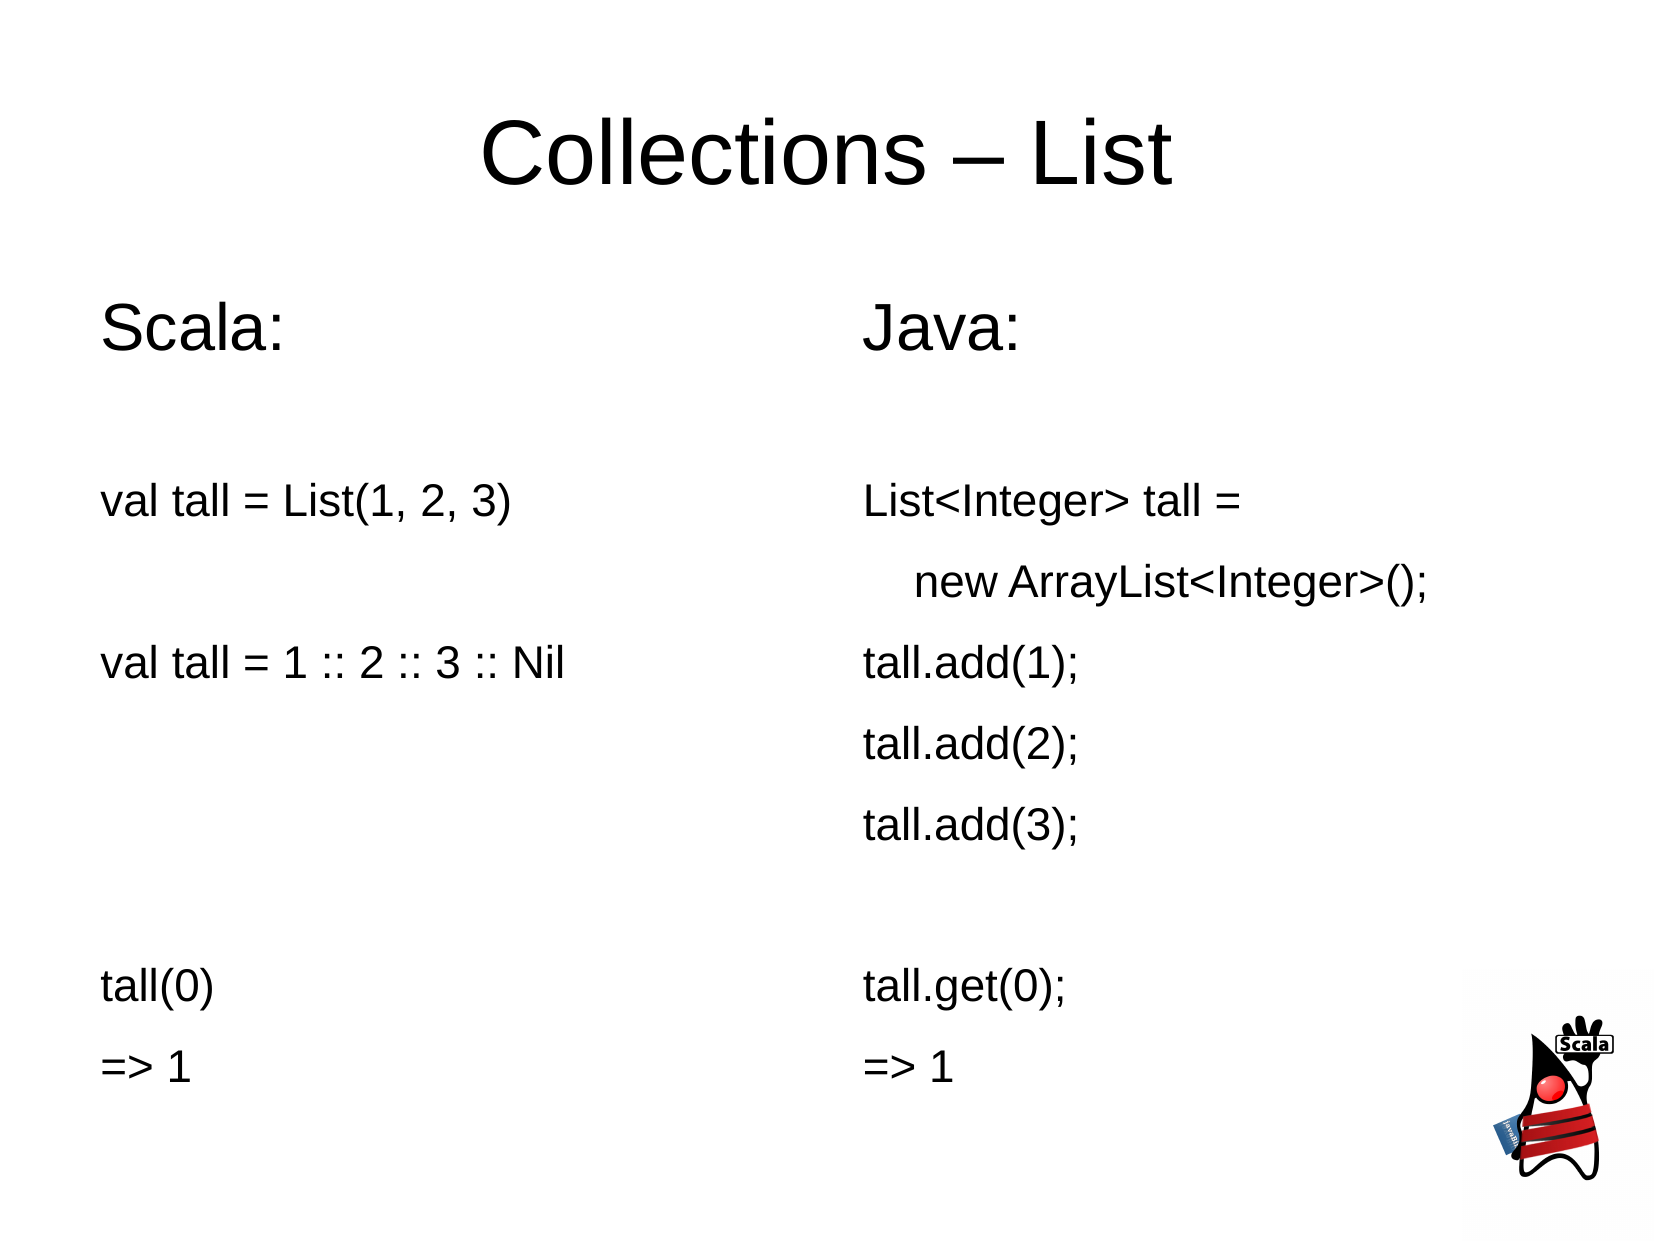

# Collections – List
Scala:
val tall = List(1, 2, 3)
val tall = 1 :: 2 :: 3 :: Nil
tall(0)
=> 1
Java:
List<Integer> tall =
 new ArrayList<Integer>();
tall.add(1);
tall.add(2);
tall.add(3);
tall.get(0);
=> 1